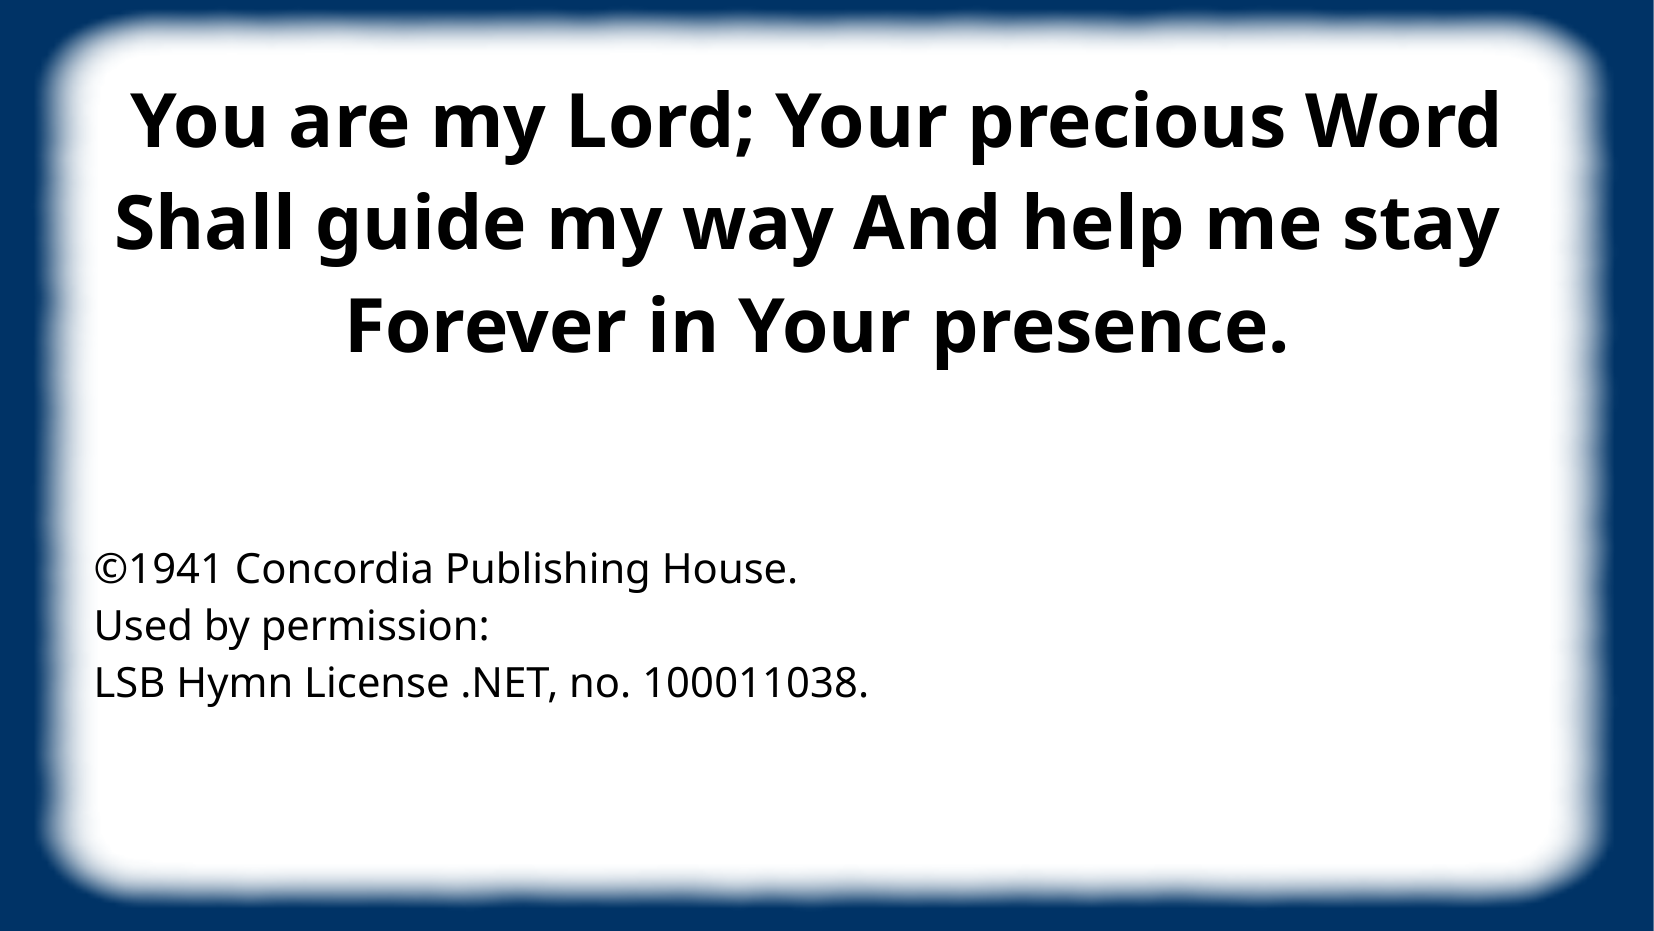

You are my Lord; Your precious Word
Shall guide my way And help me stay
Forever in Your presence.
©1941 Concordia Publishing House.
Used by permission:
LSB Hymn License .NET, no. 100011038.